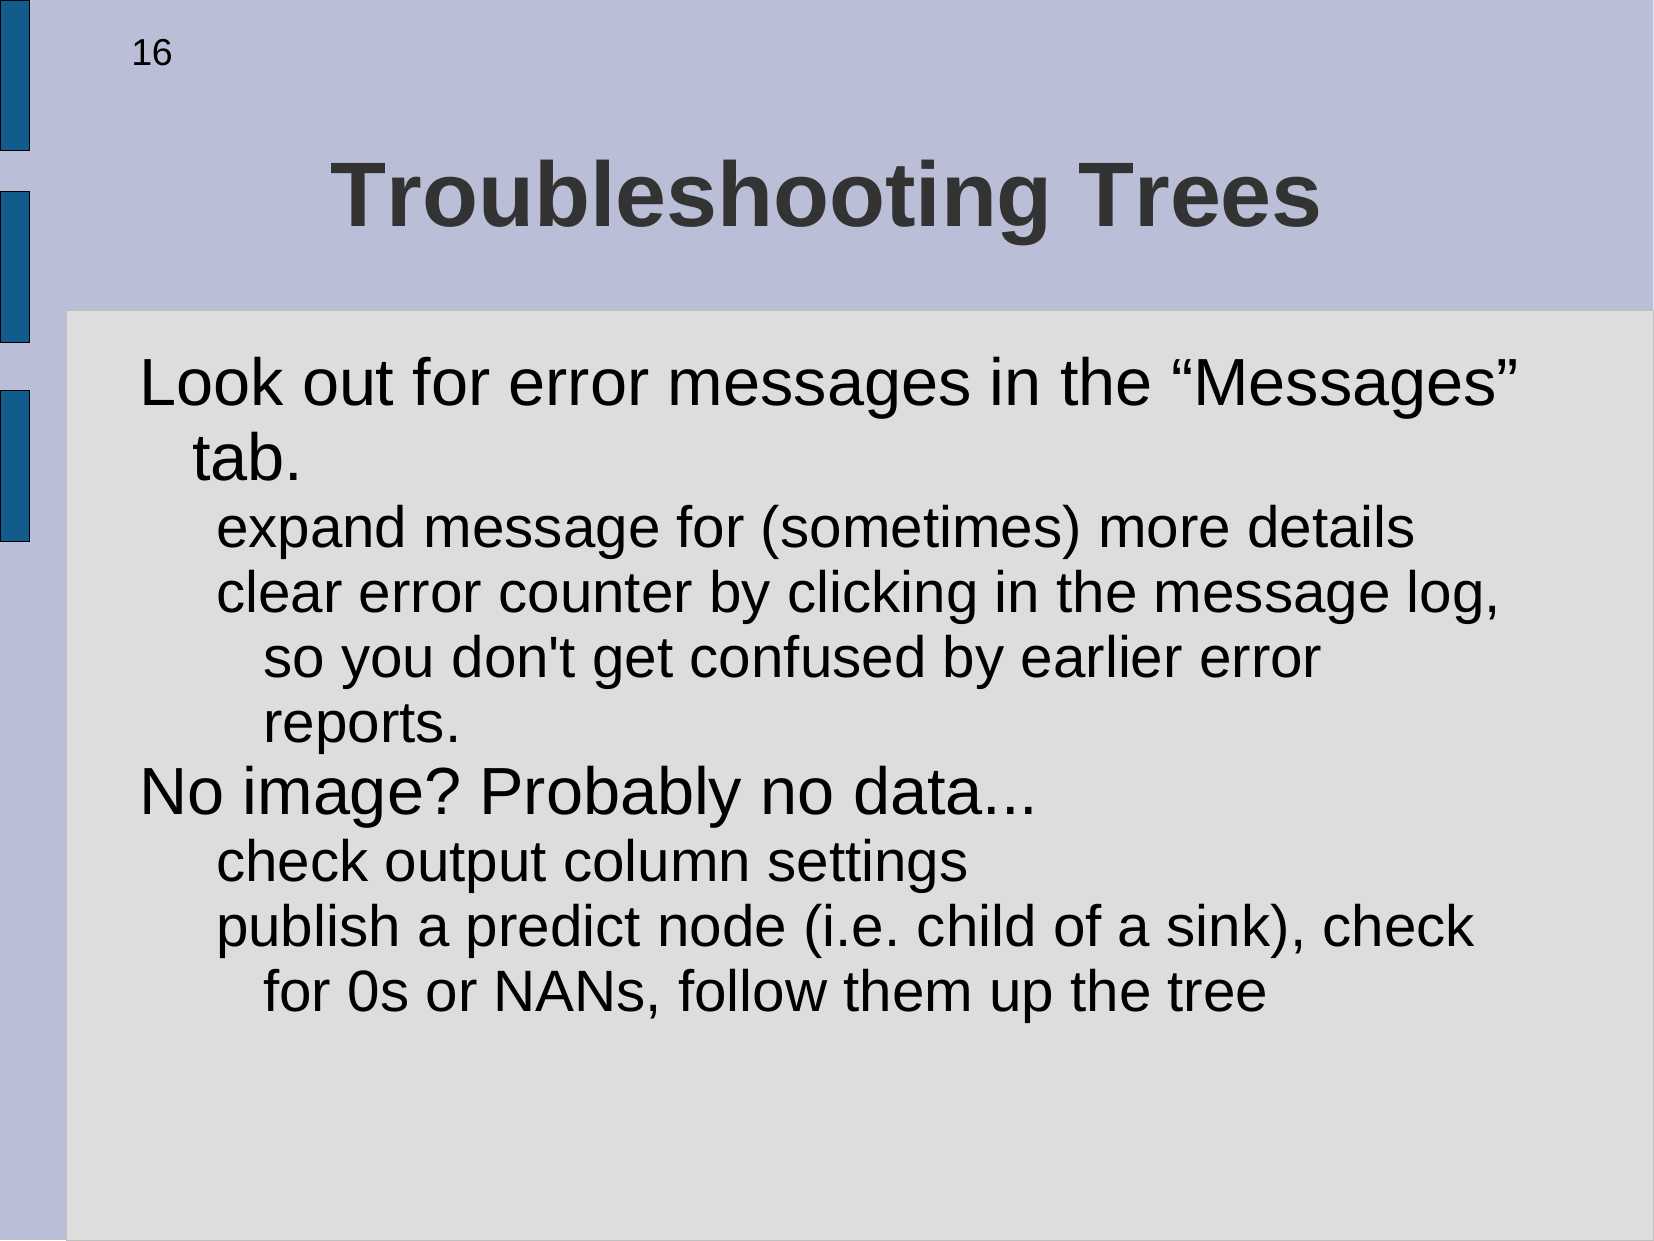

# Troubleshooting Trees
Look out for error messages in the “Messages” tab.
expand message for (sometimes) more details
clear error counter by clicking in the message log, so you don't get confused by earlier error reports.
No image? Probably no data...
check output column settings
publish a predict node (i.e. child of a sink), check for 0s or NANs, follow them up the tree